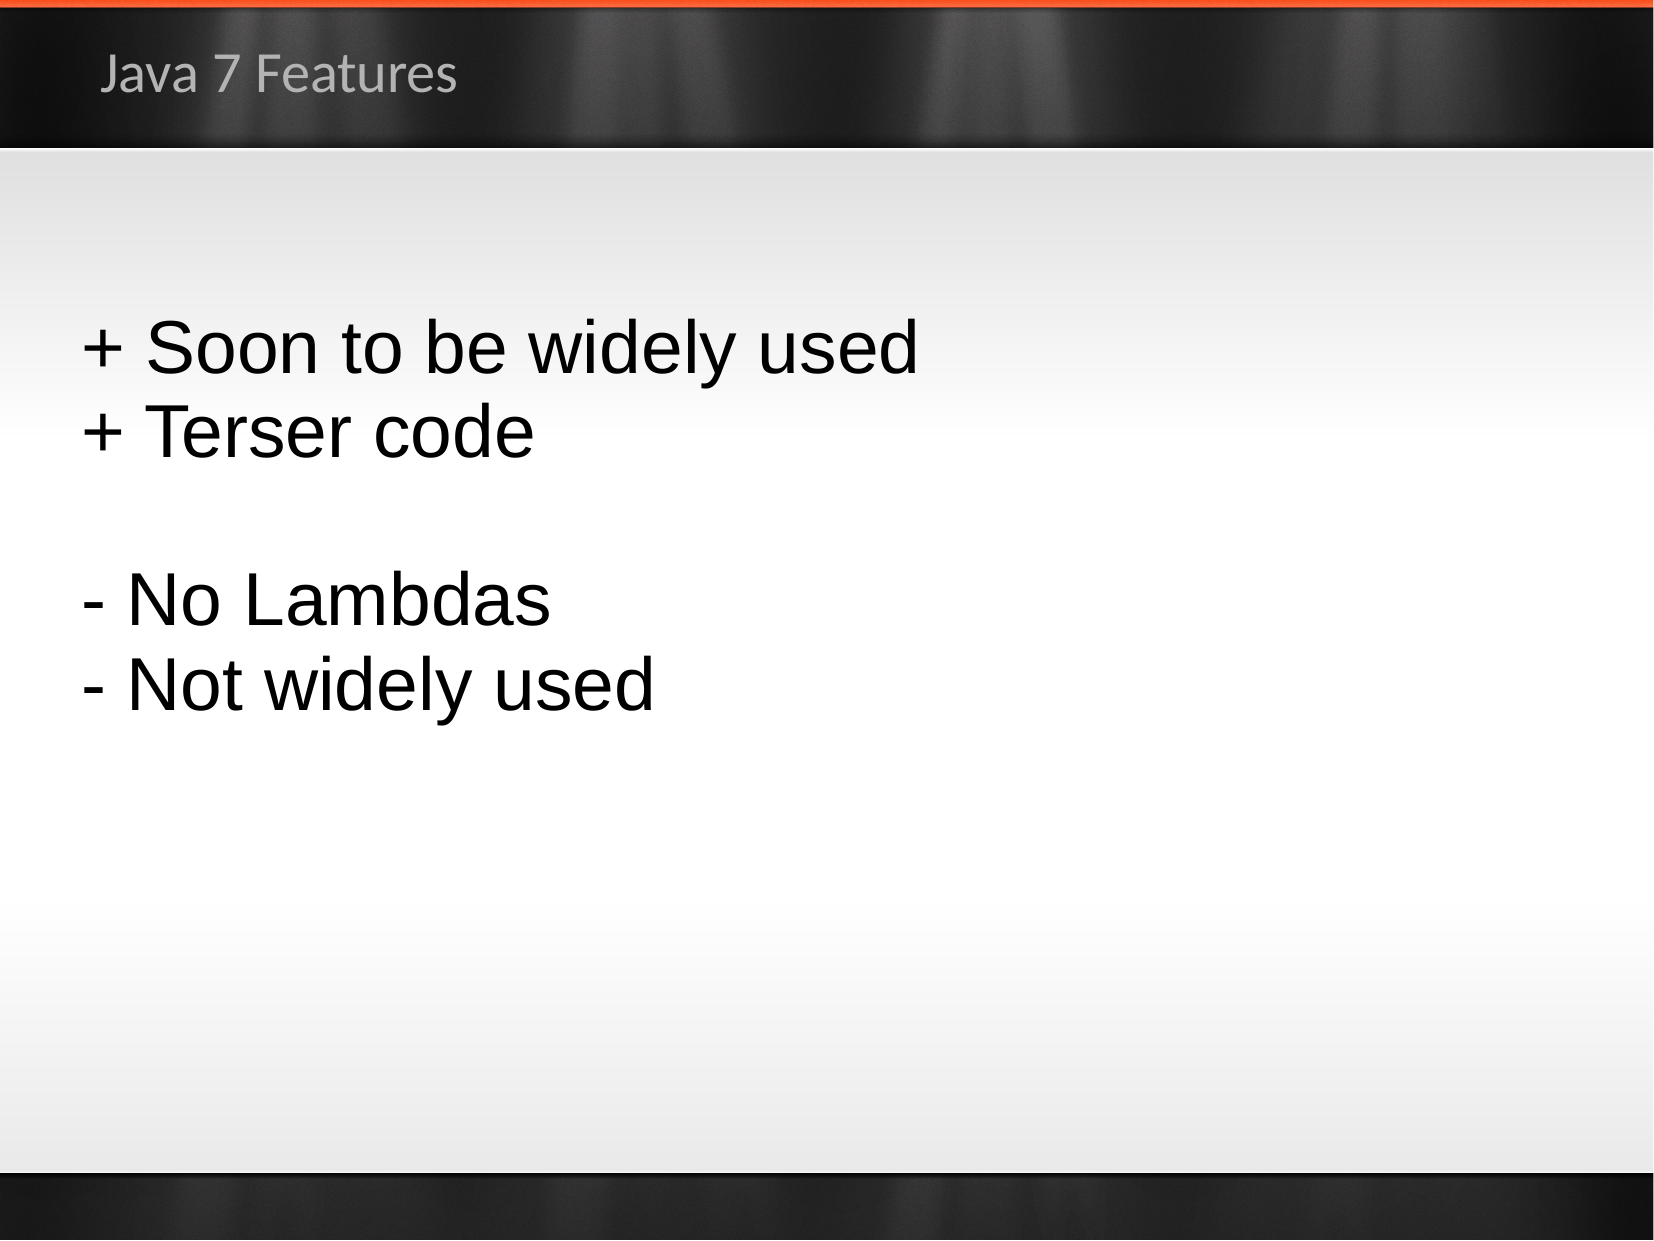

# Java 7 Features
+ Soon to be widely used
+ Terser code
- No Lambdas
- Not widely used